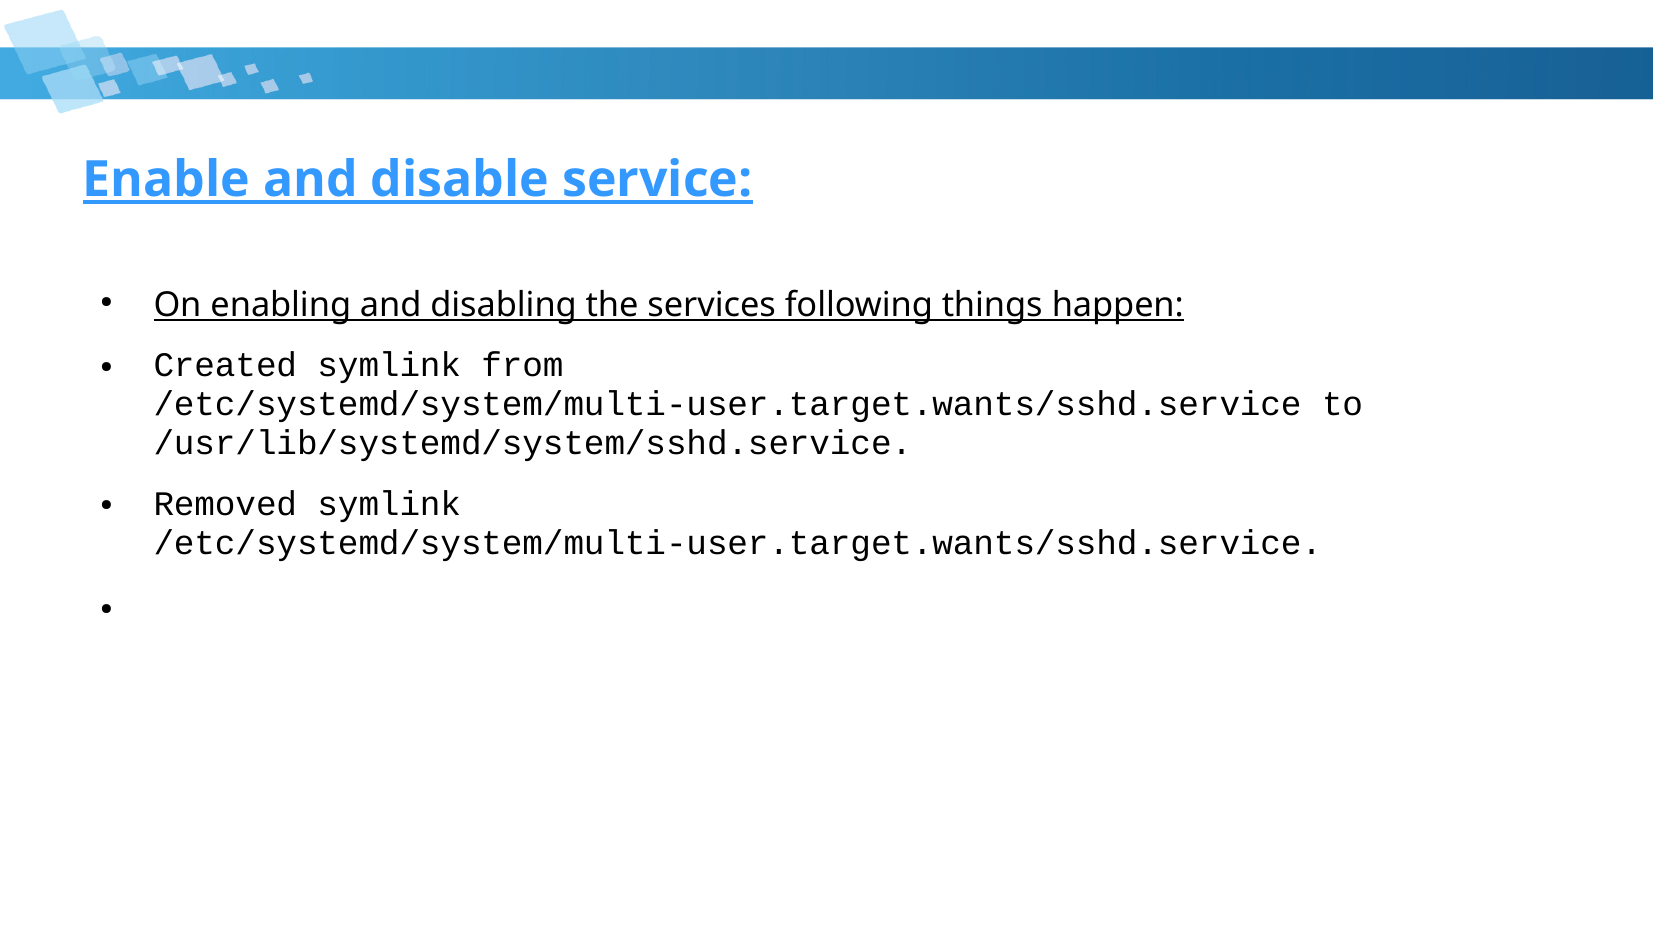

# Enable and disable service:
On enabling and disabling the services following things happen:
Created symlink from /etc/systemd/system/multi-user.target.wants/sshd.service to /usr/lib/systemd/system/sshd.service.
Removed symlink /etc/systemd/system/multi-user.target.wants/sshd.service.